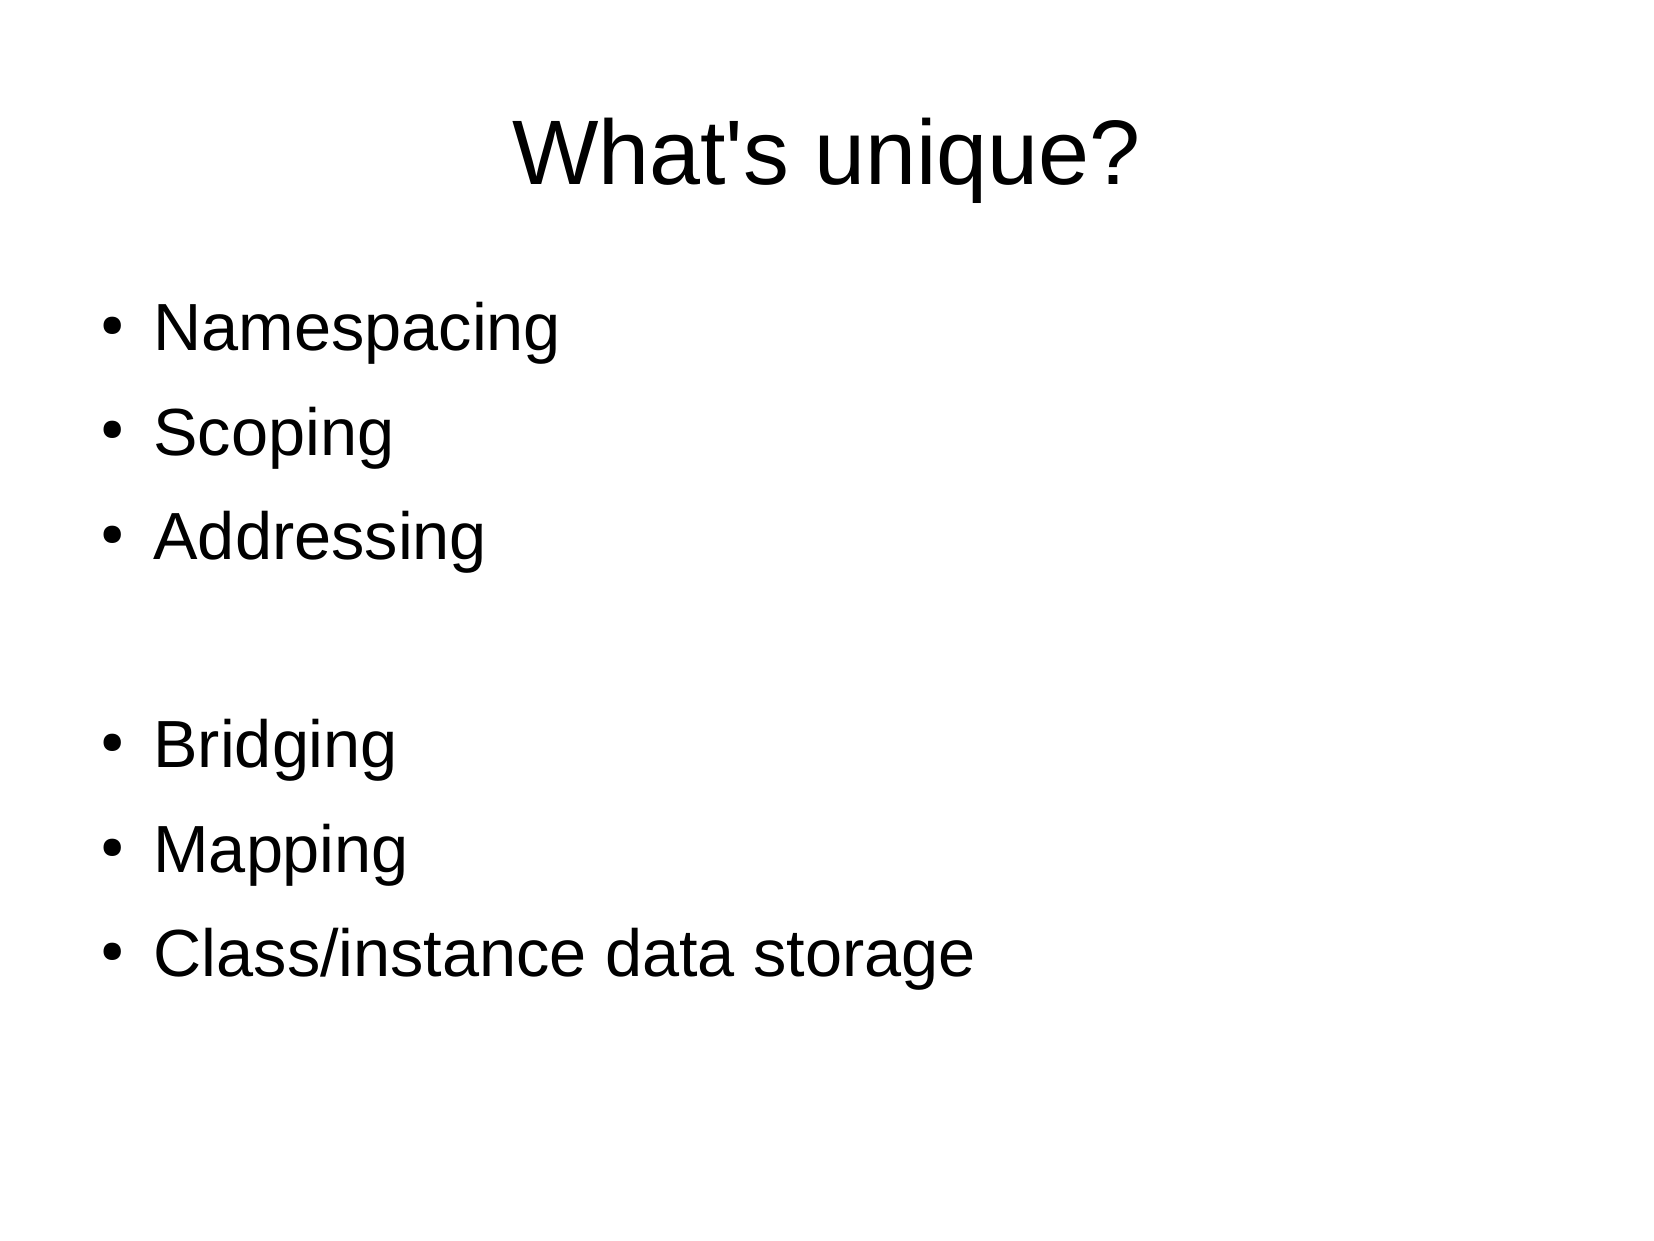

# What's unique?
Namespacing
Scoping
Addressing
Bridging
Mapping
Class/instance data storage